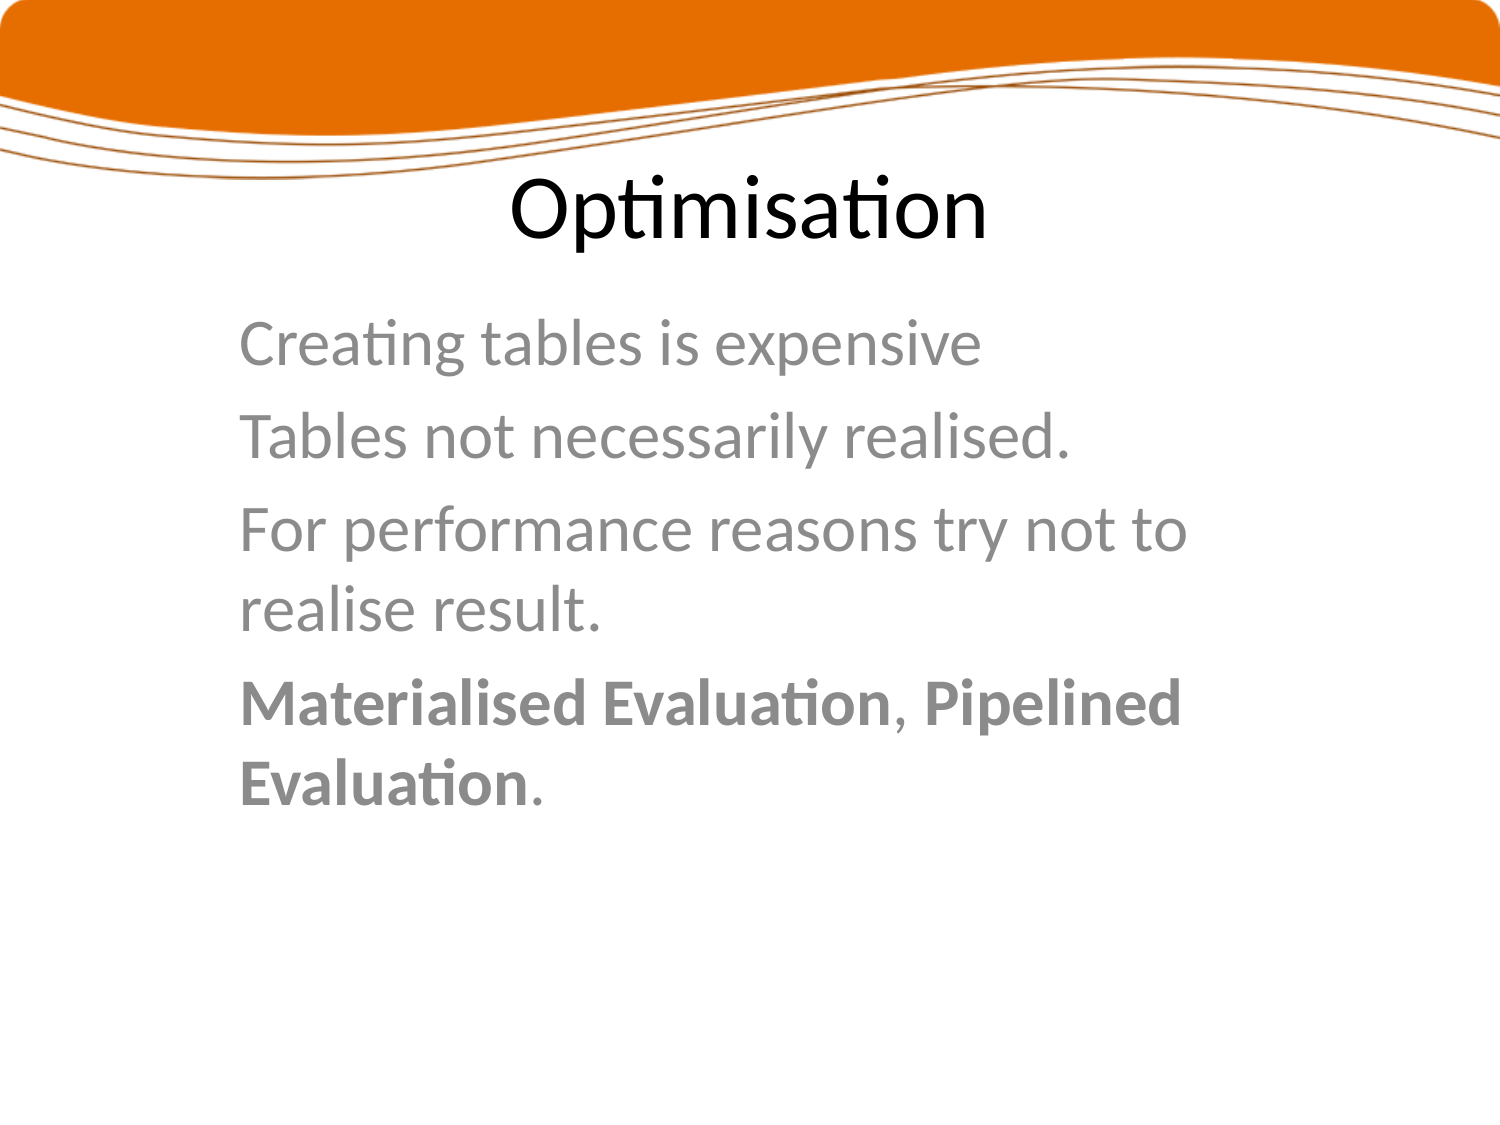

Optimisation
Creating tables is expensive
Tables not necessarily realised.
For performance reasons try not to realise result.
Materialised Evaluation, Pipelined Evaluation.